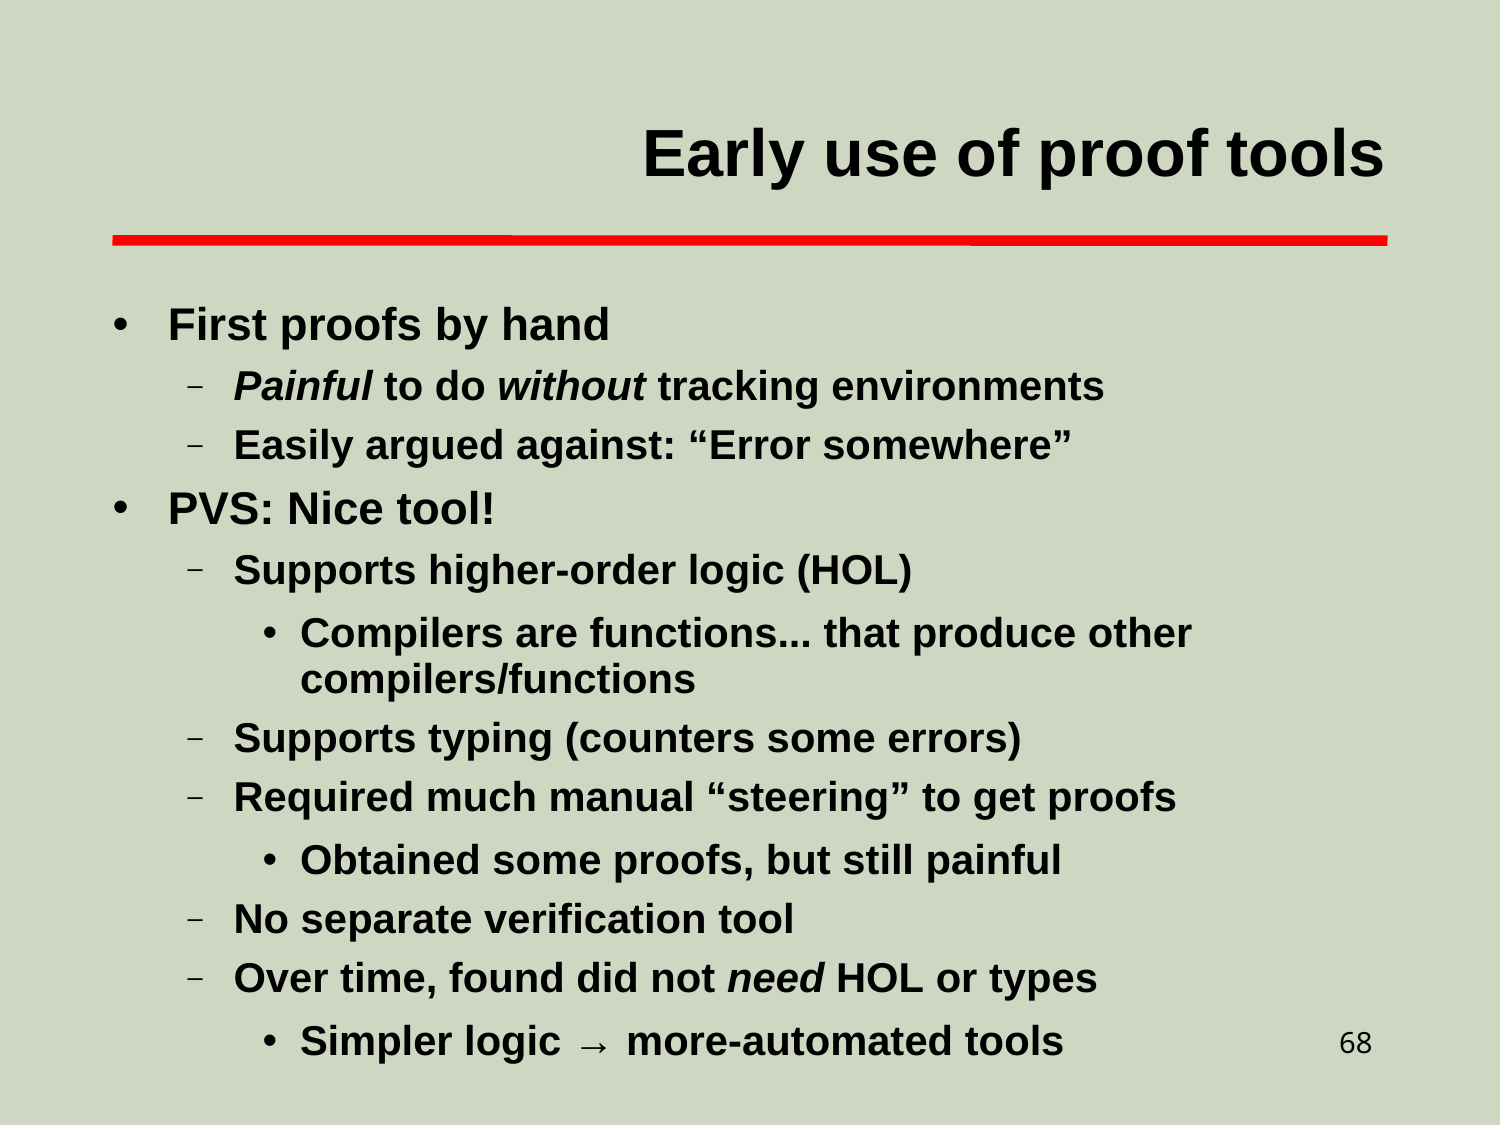

# Early use of proof tools
First proofs by hand
Painful to do without tracking environments
Easily argued against: “Error somewhere”
PVS: Nice tool!
Supports higher-order logic (HOL)
Compilers are functions... that produce other compilers/functions
Supports typing (counters some errors)
Required much manual “steering” to get proofs
Obtained some proofs, but still painful
No separate verification tool
Over time, found did not need HOL or types
Simpler logic → more-automated tools